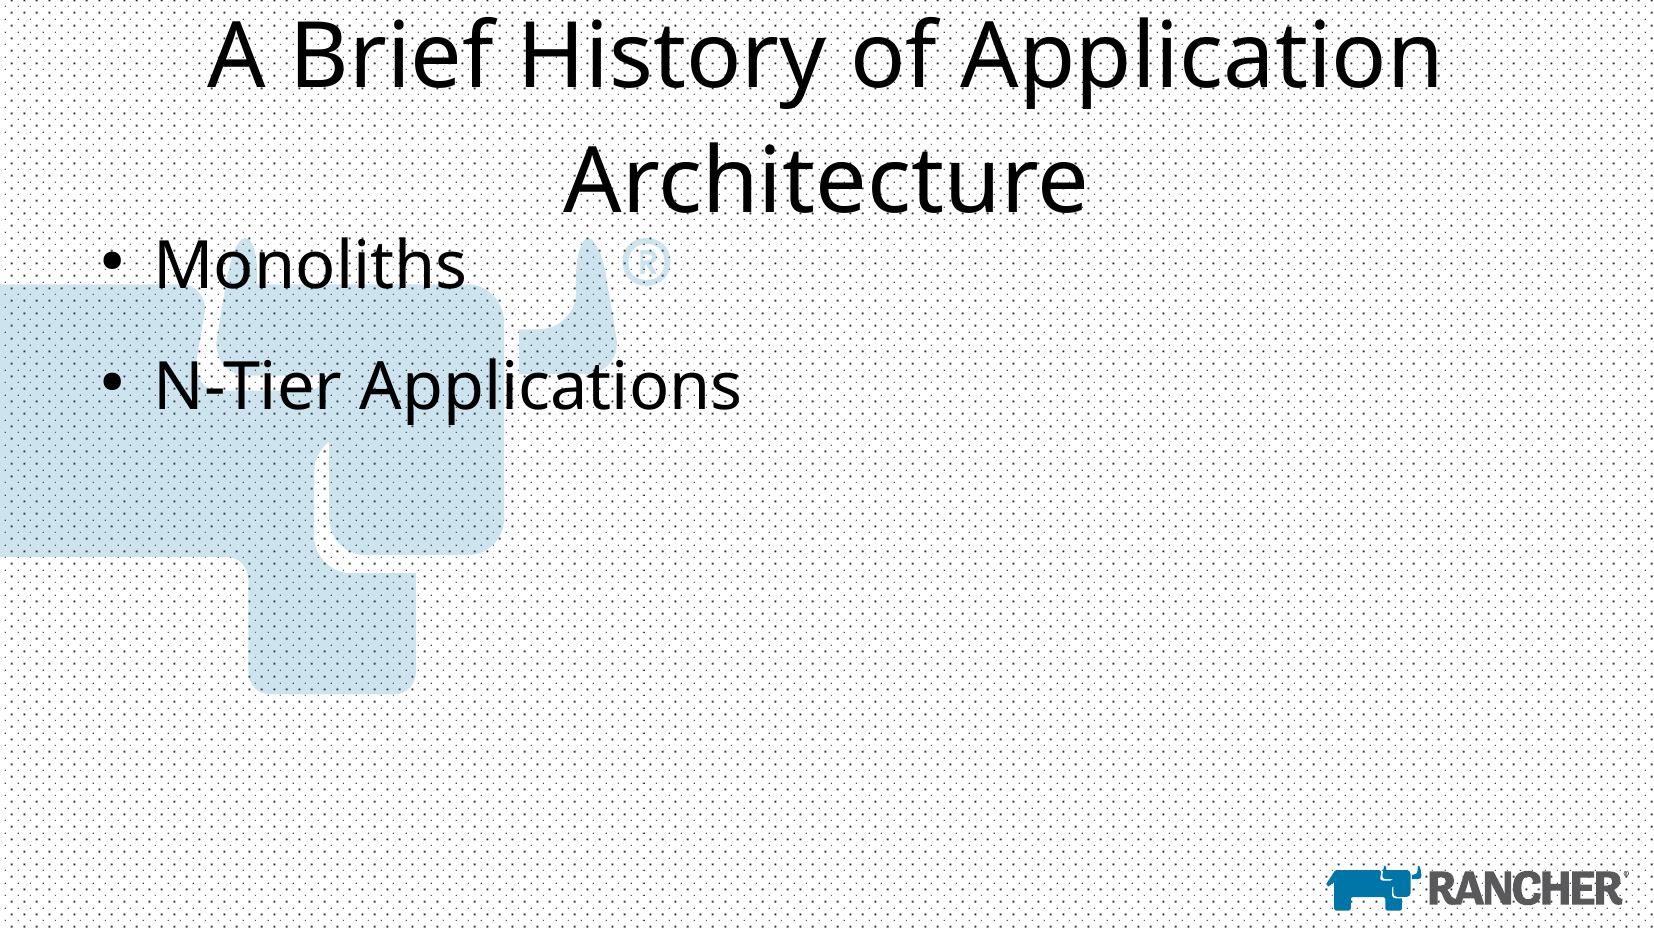

# A Brief History of Application Architecture
Monoliths
N-Tier Applications